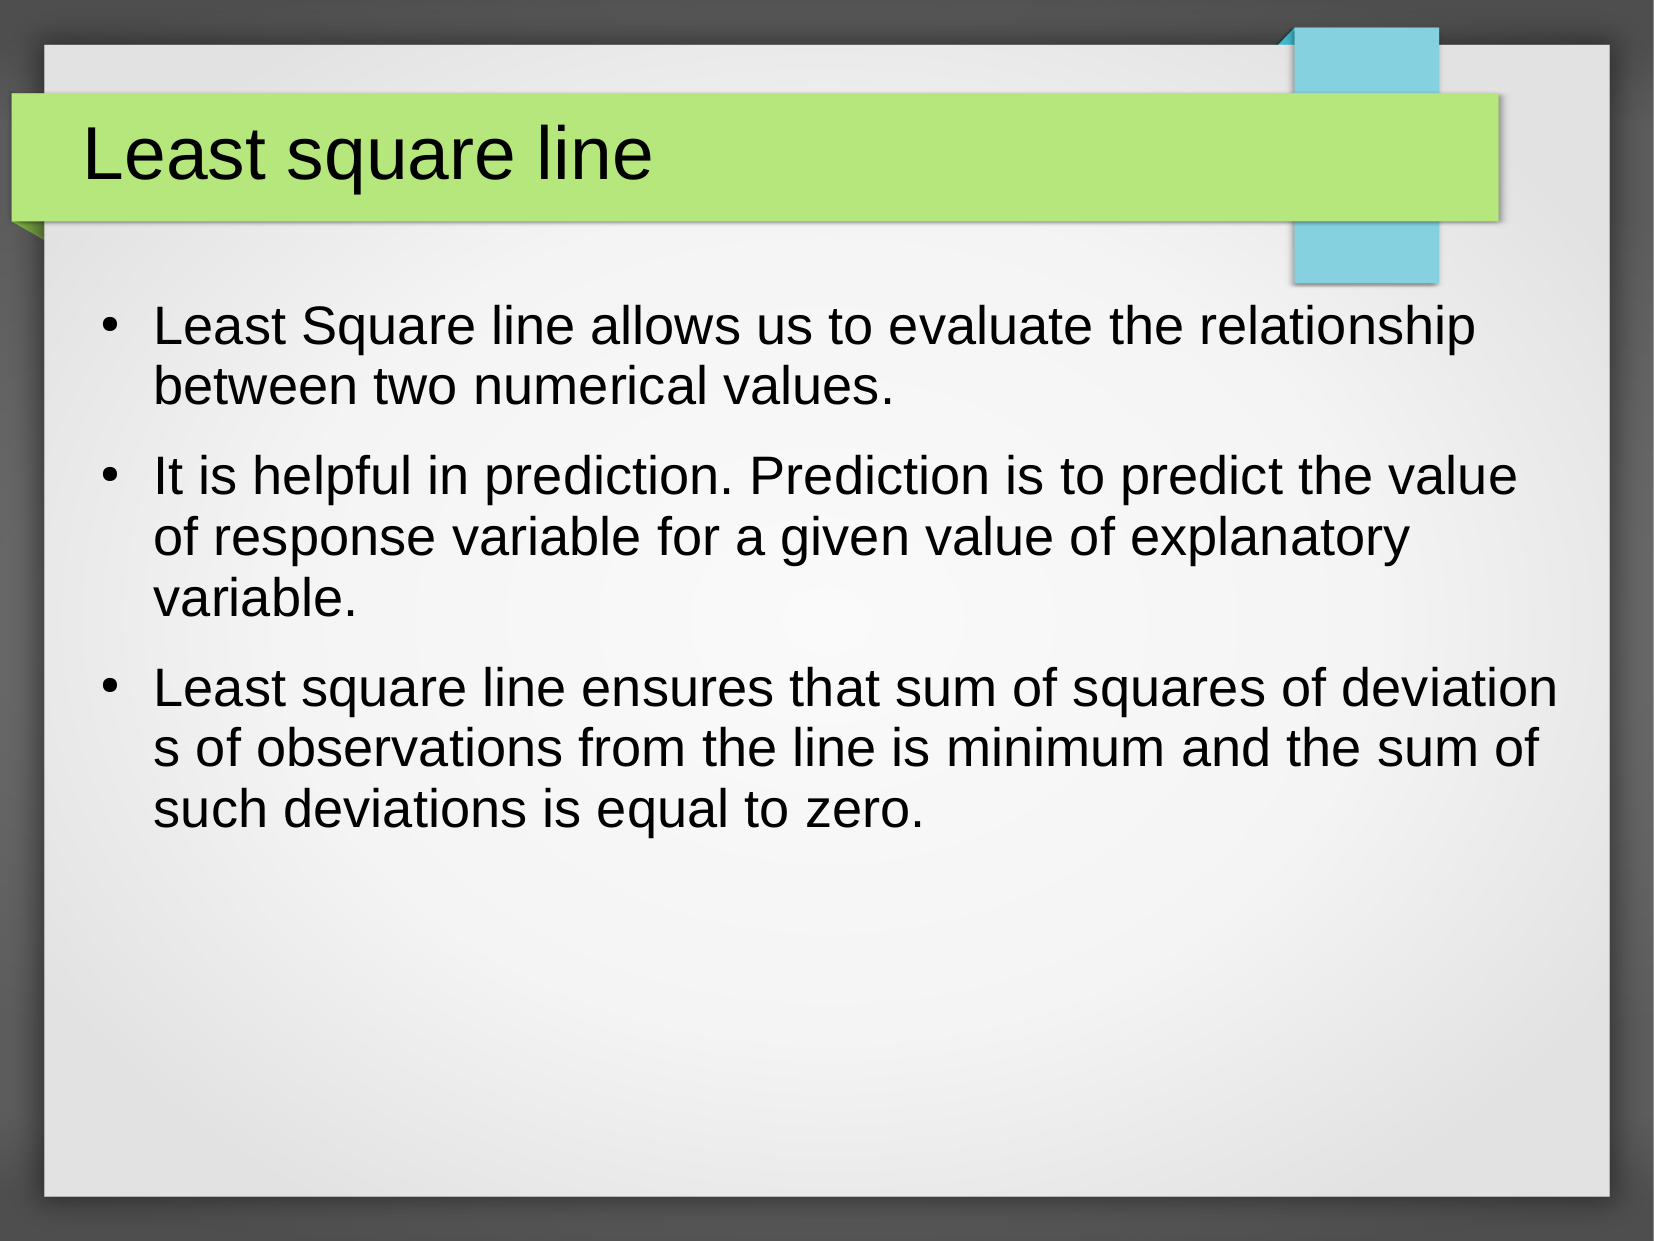

# Least square line
Least Square line allows us to evaluate the relationship between two numerical values.
It is helpful in prediction. Prediction is to predict the value of response variable for a given value of explanatory variable.
Least square line ensures that sum of squares of deviation s of observations from the line is minimum and the sum of such deviations is equal to zero.